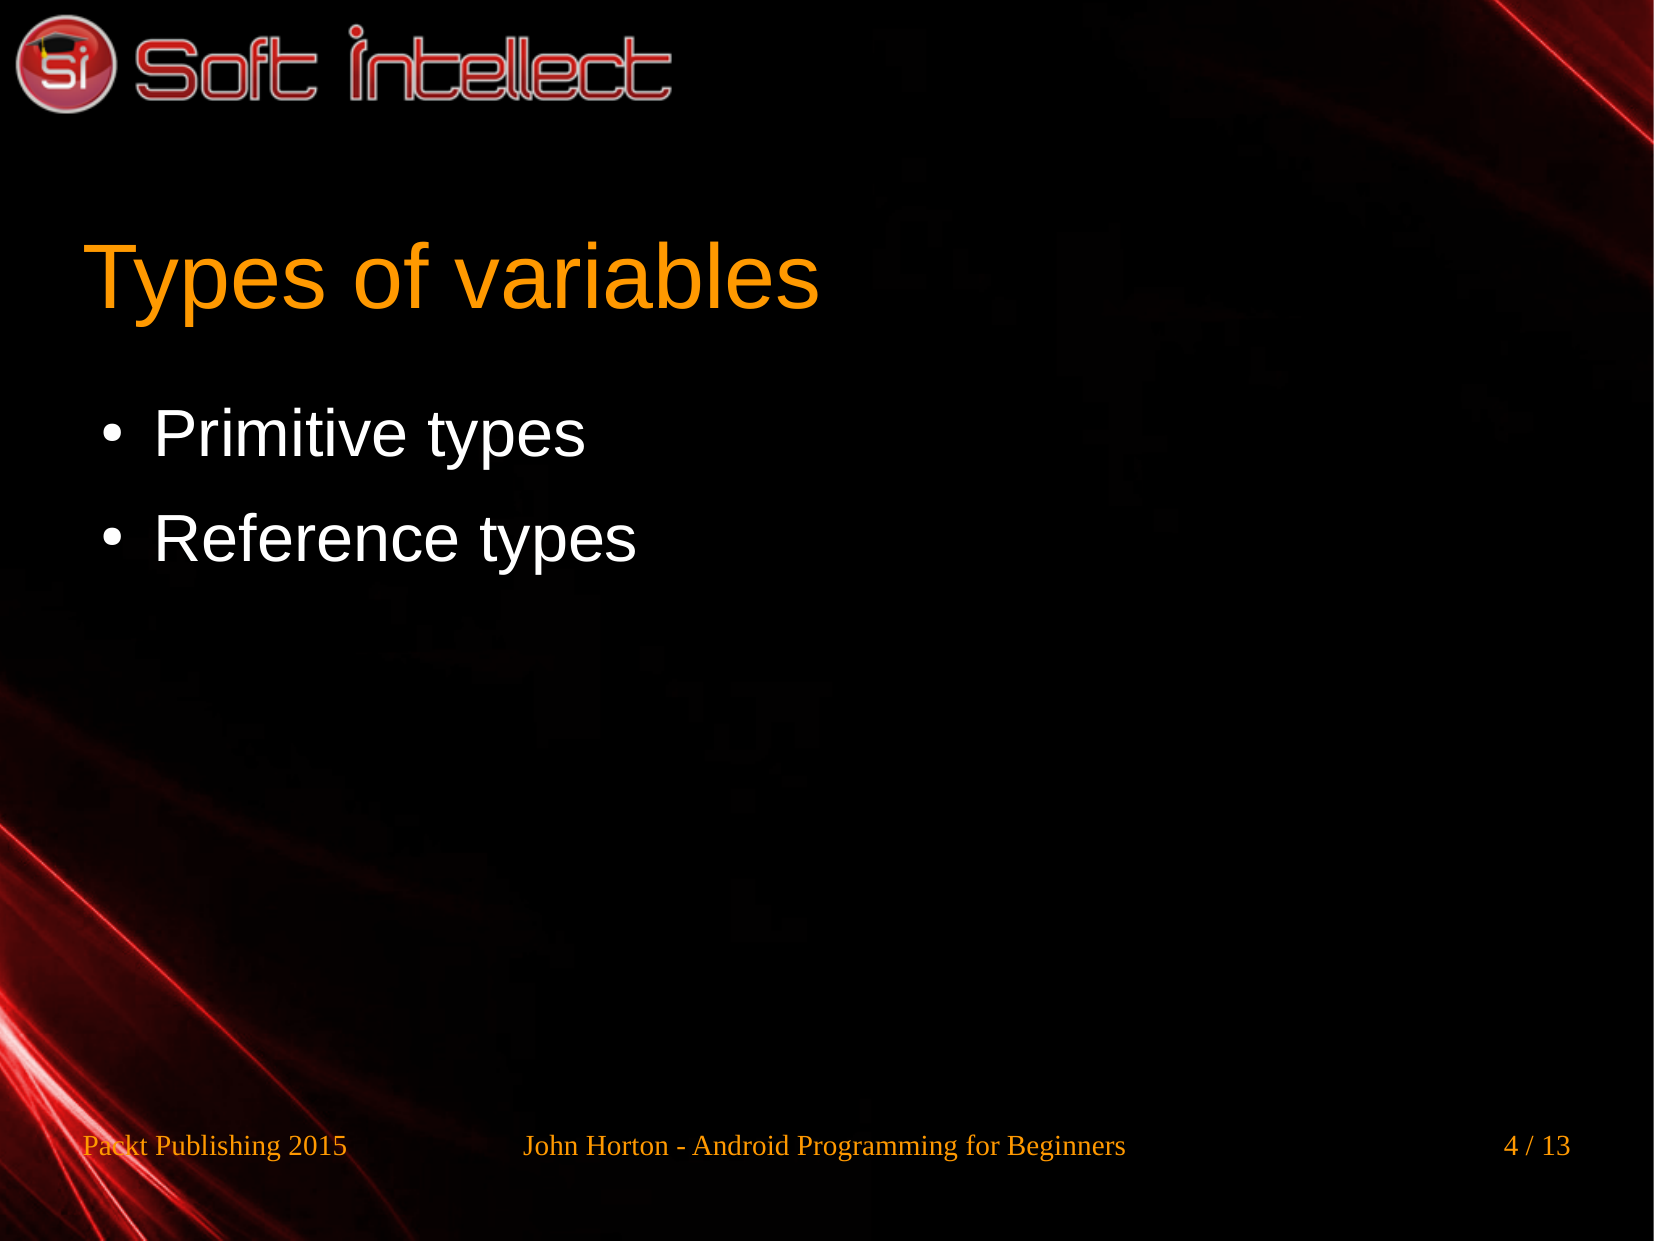

# Types of variables
Primitive types
Reference types
Packt Publishing 2015
John Horton - Android Programming for Beginners
4